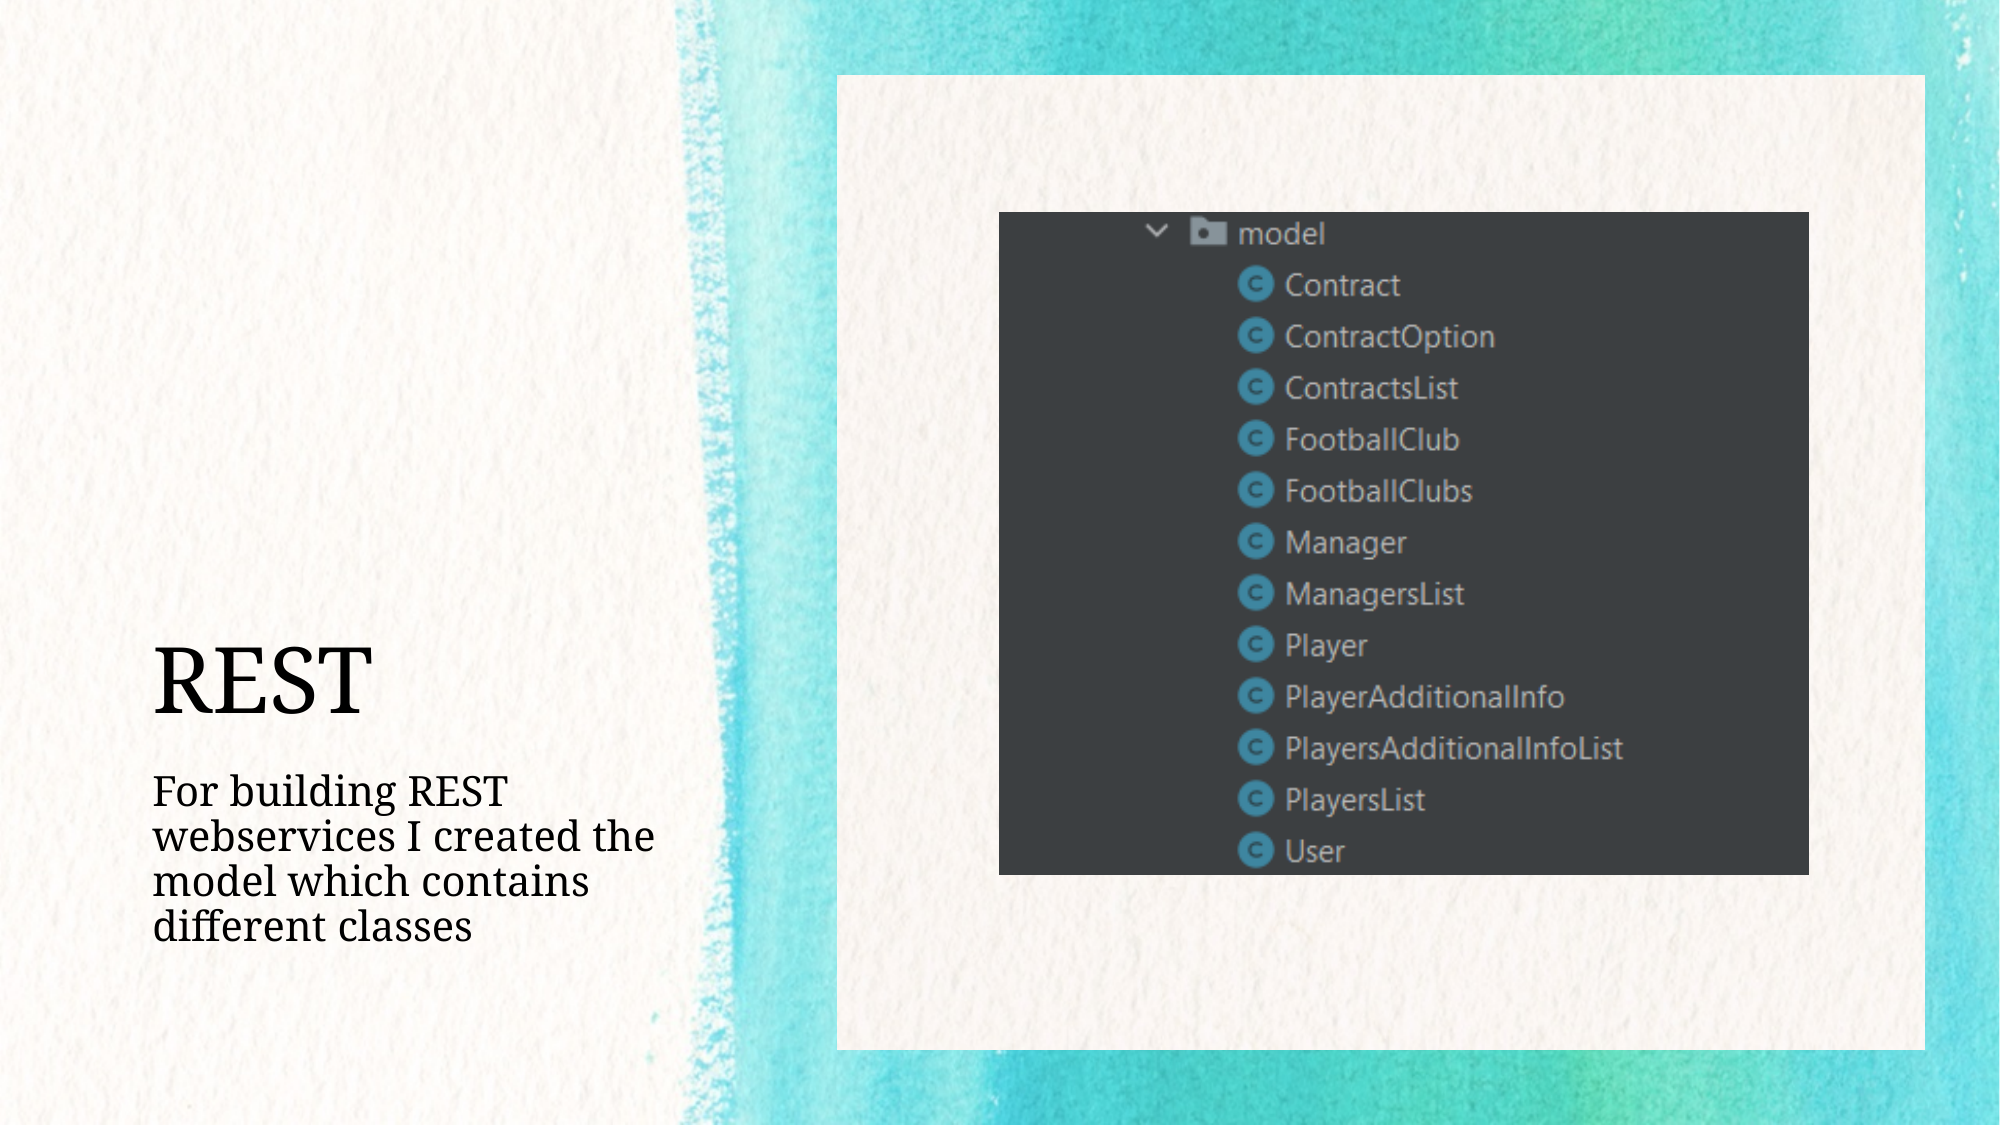

# REST
For building REST webservices I created the model which contains different classes